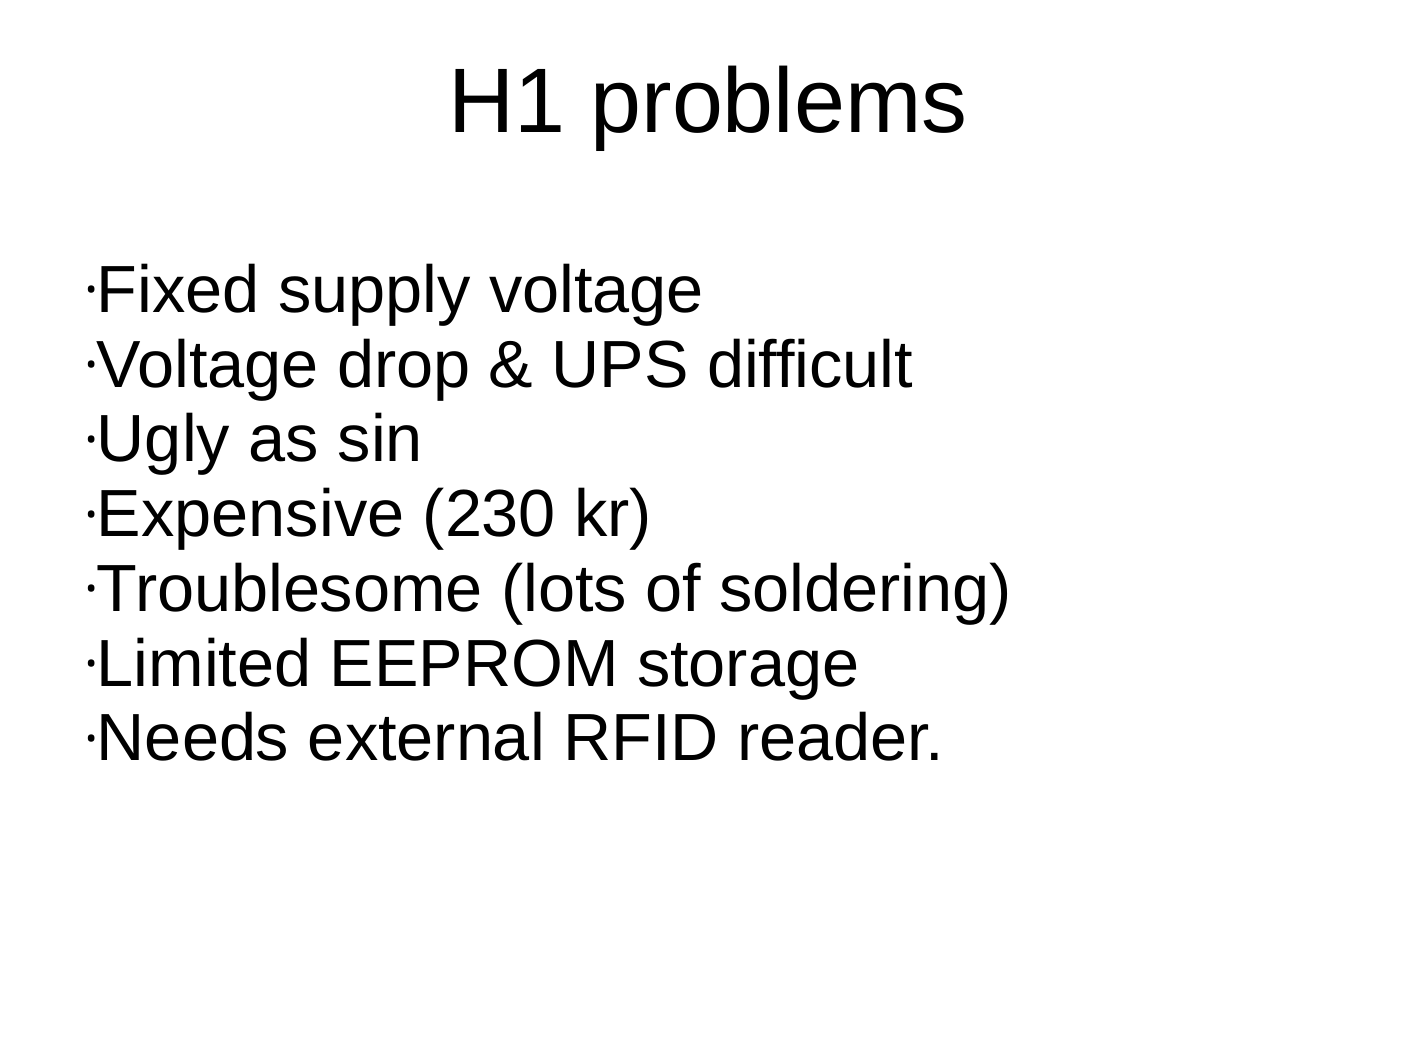

H1 problems
Fixed supply voltage
Voltage drop & UPS difficult
Ugly as sin
Expensive (230 kr)
Troublesome (lots of soldering)
Limited EEPROM storage
Needs external RFID reader.